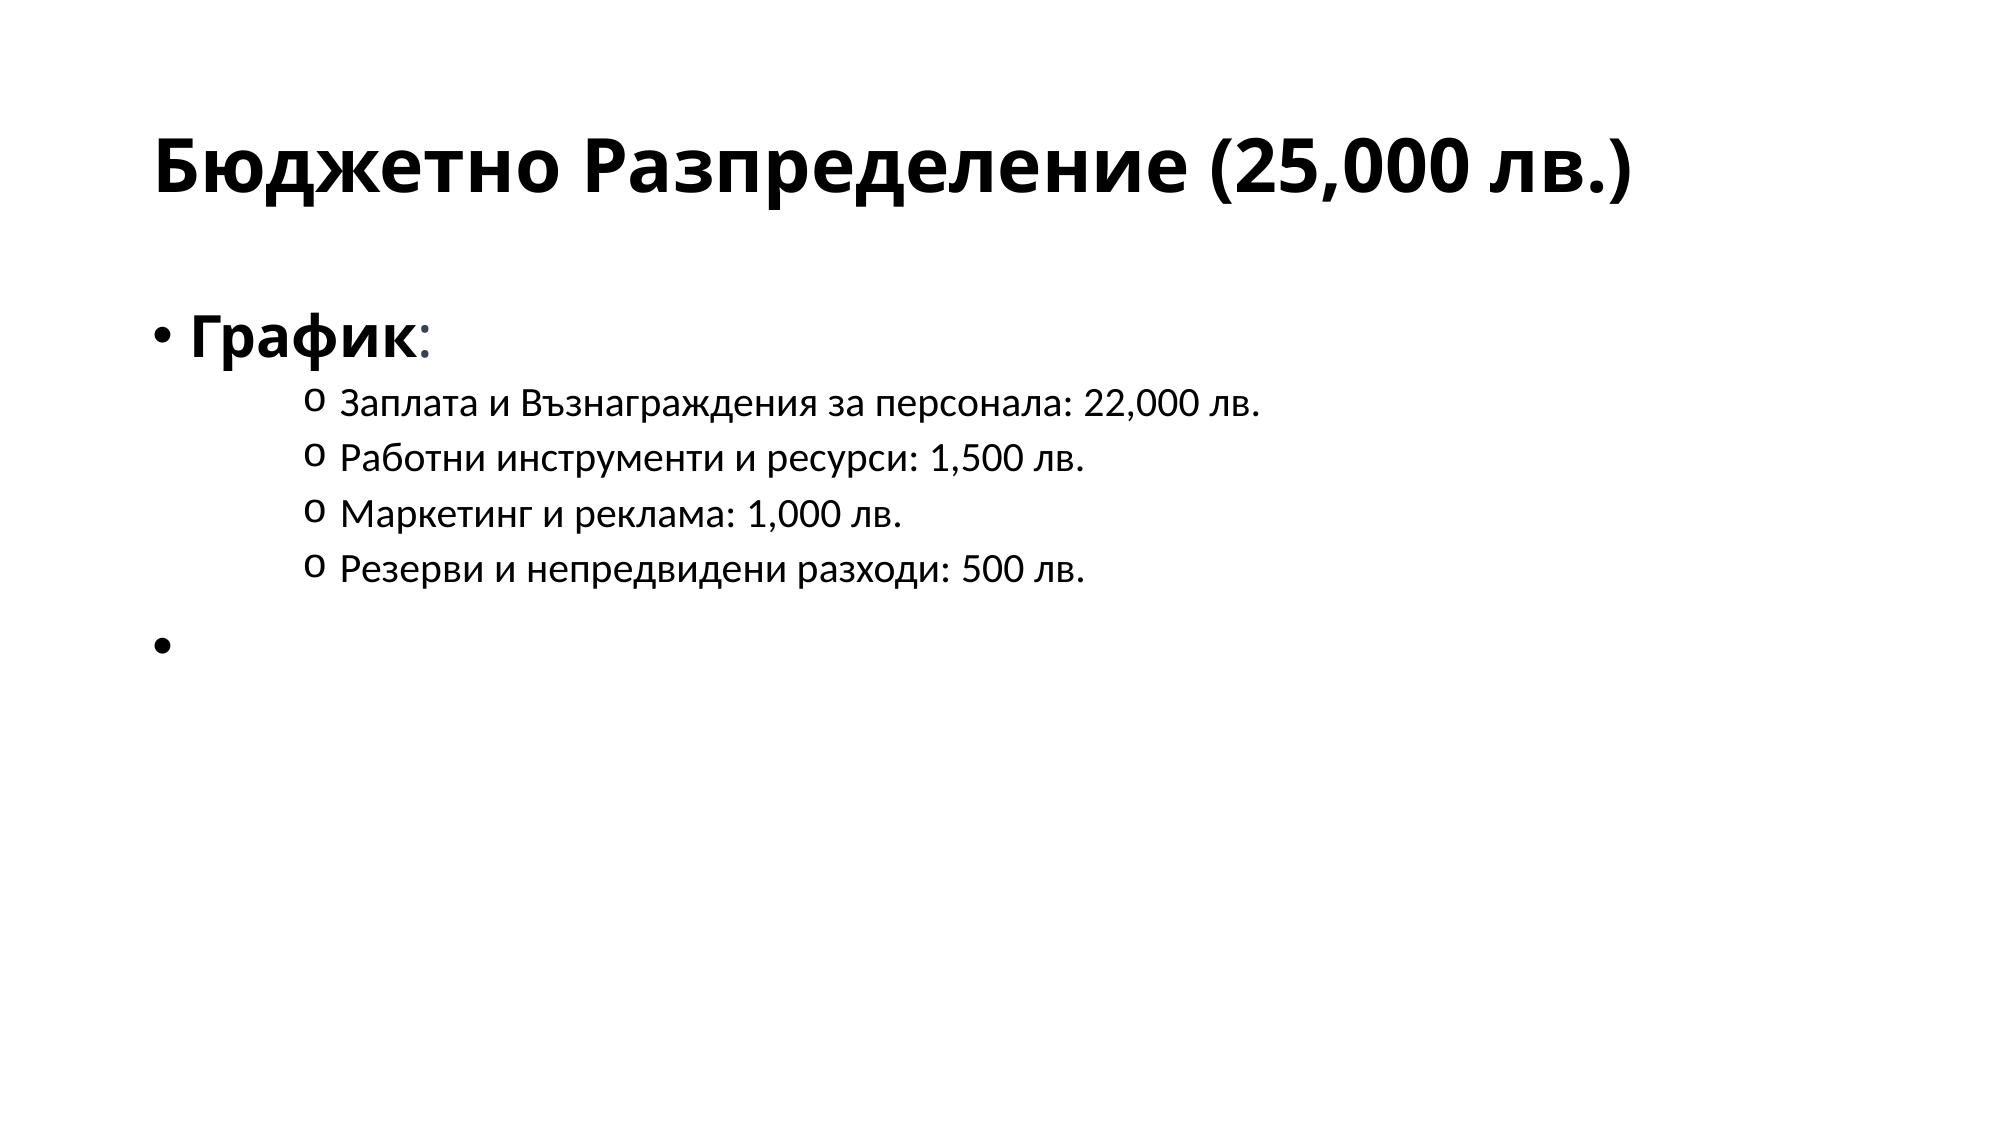

# Бюджетно Разпределение (25,000 лв.)
График:
Заплата и Възнаграждения за персонала: 22,000 лв.
Работни инструменти и ресурси: 1,500 лв.
Маркетинг и реклама: 1,000 лв.
Резерви и непредвидени разходи: 500 лв.